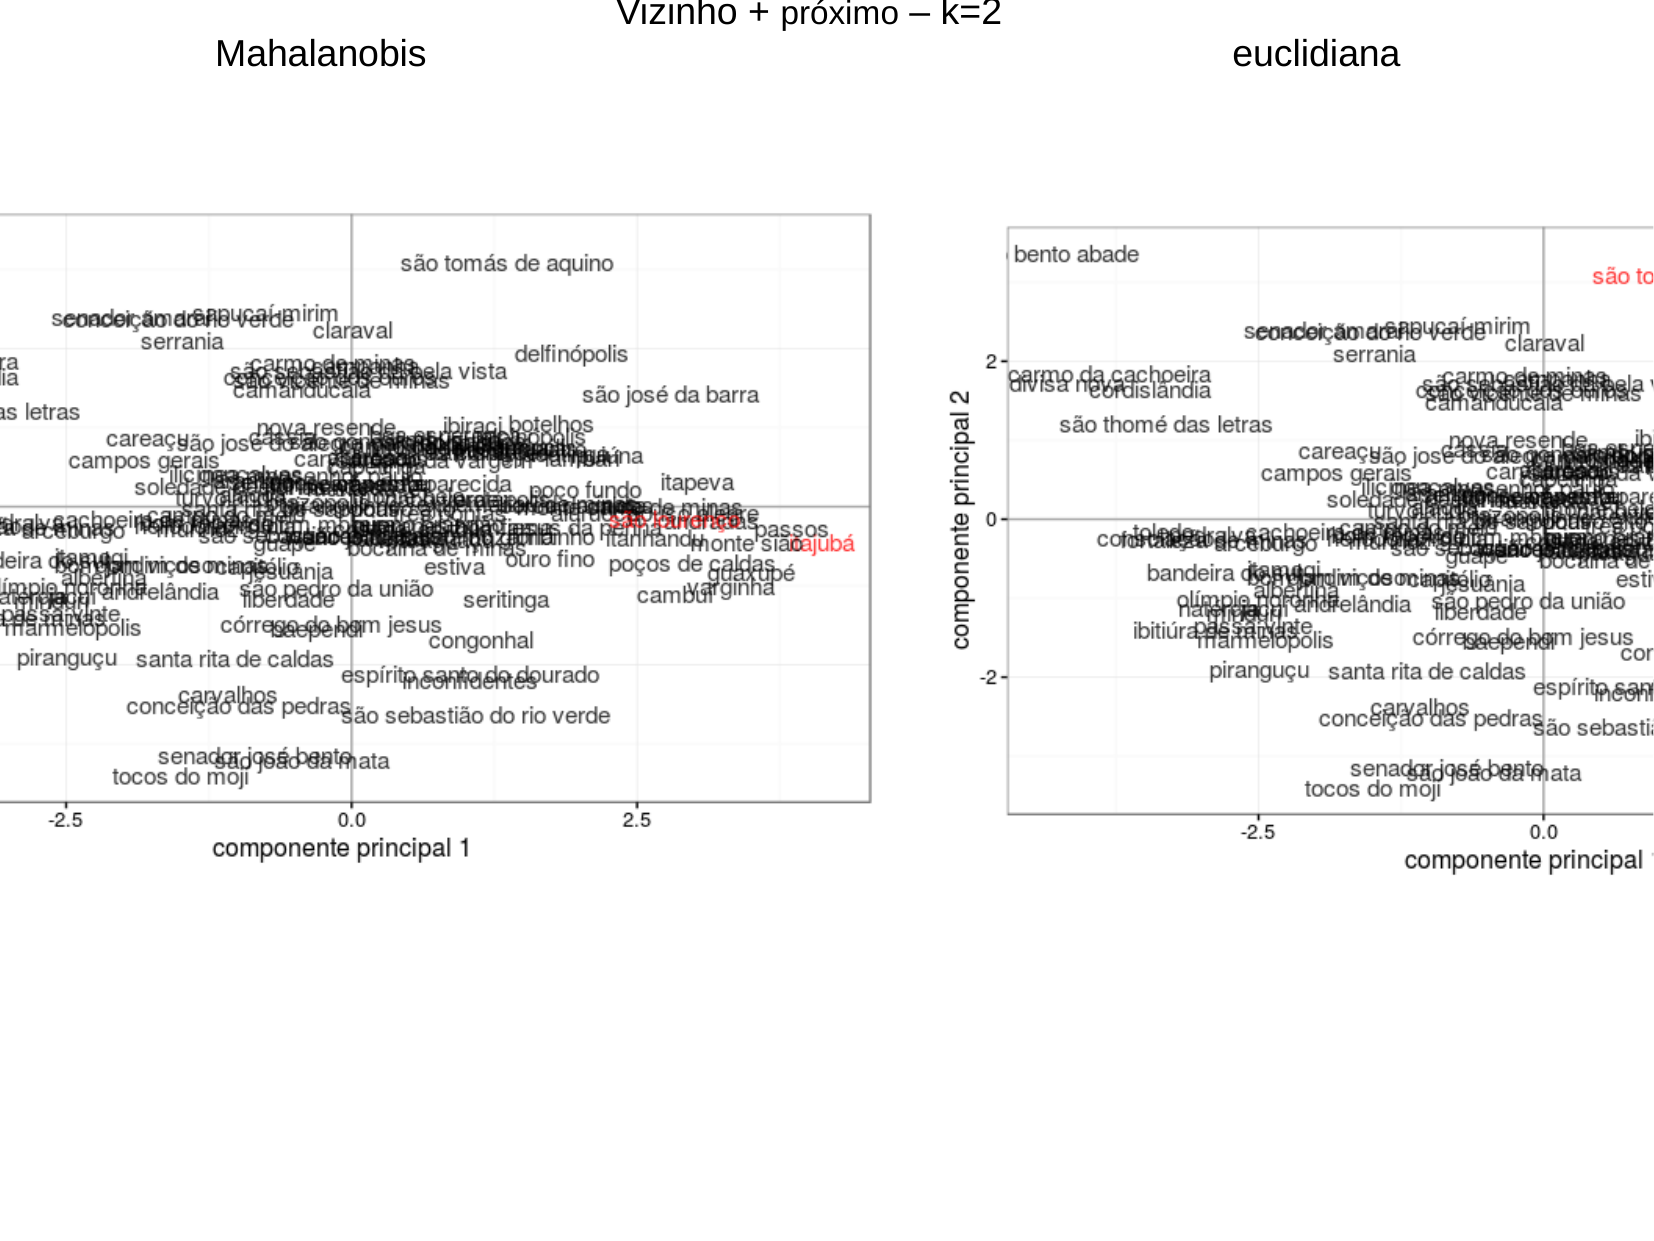

# Vizinho + próximo – k=2 Mahalanobis euclidiana